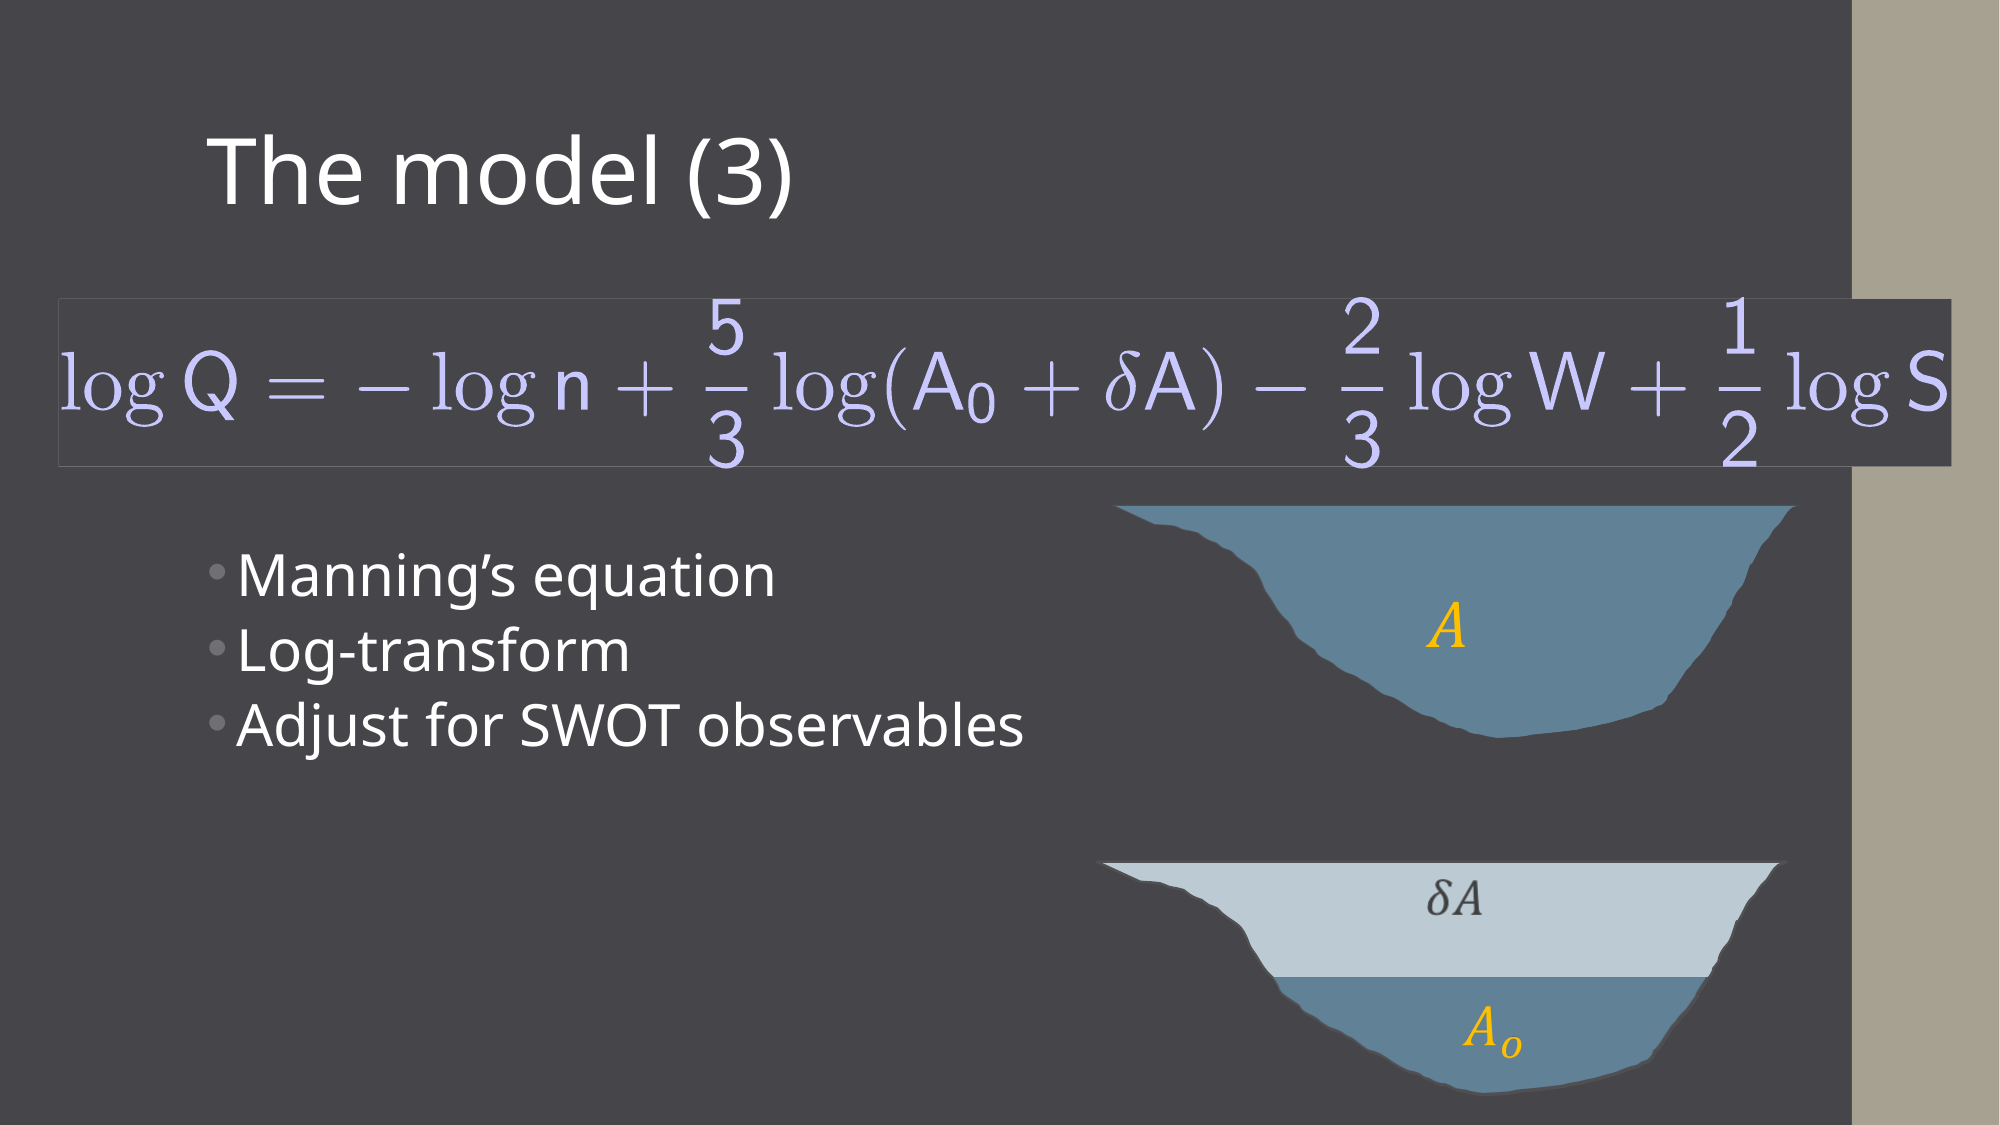

# The model (3)
Manning’s equation
Log-transform
Adjust for SWOT observables